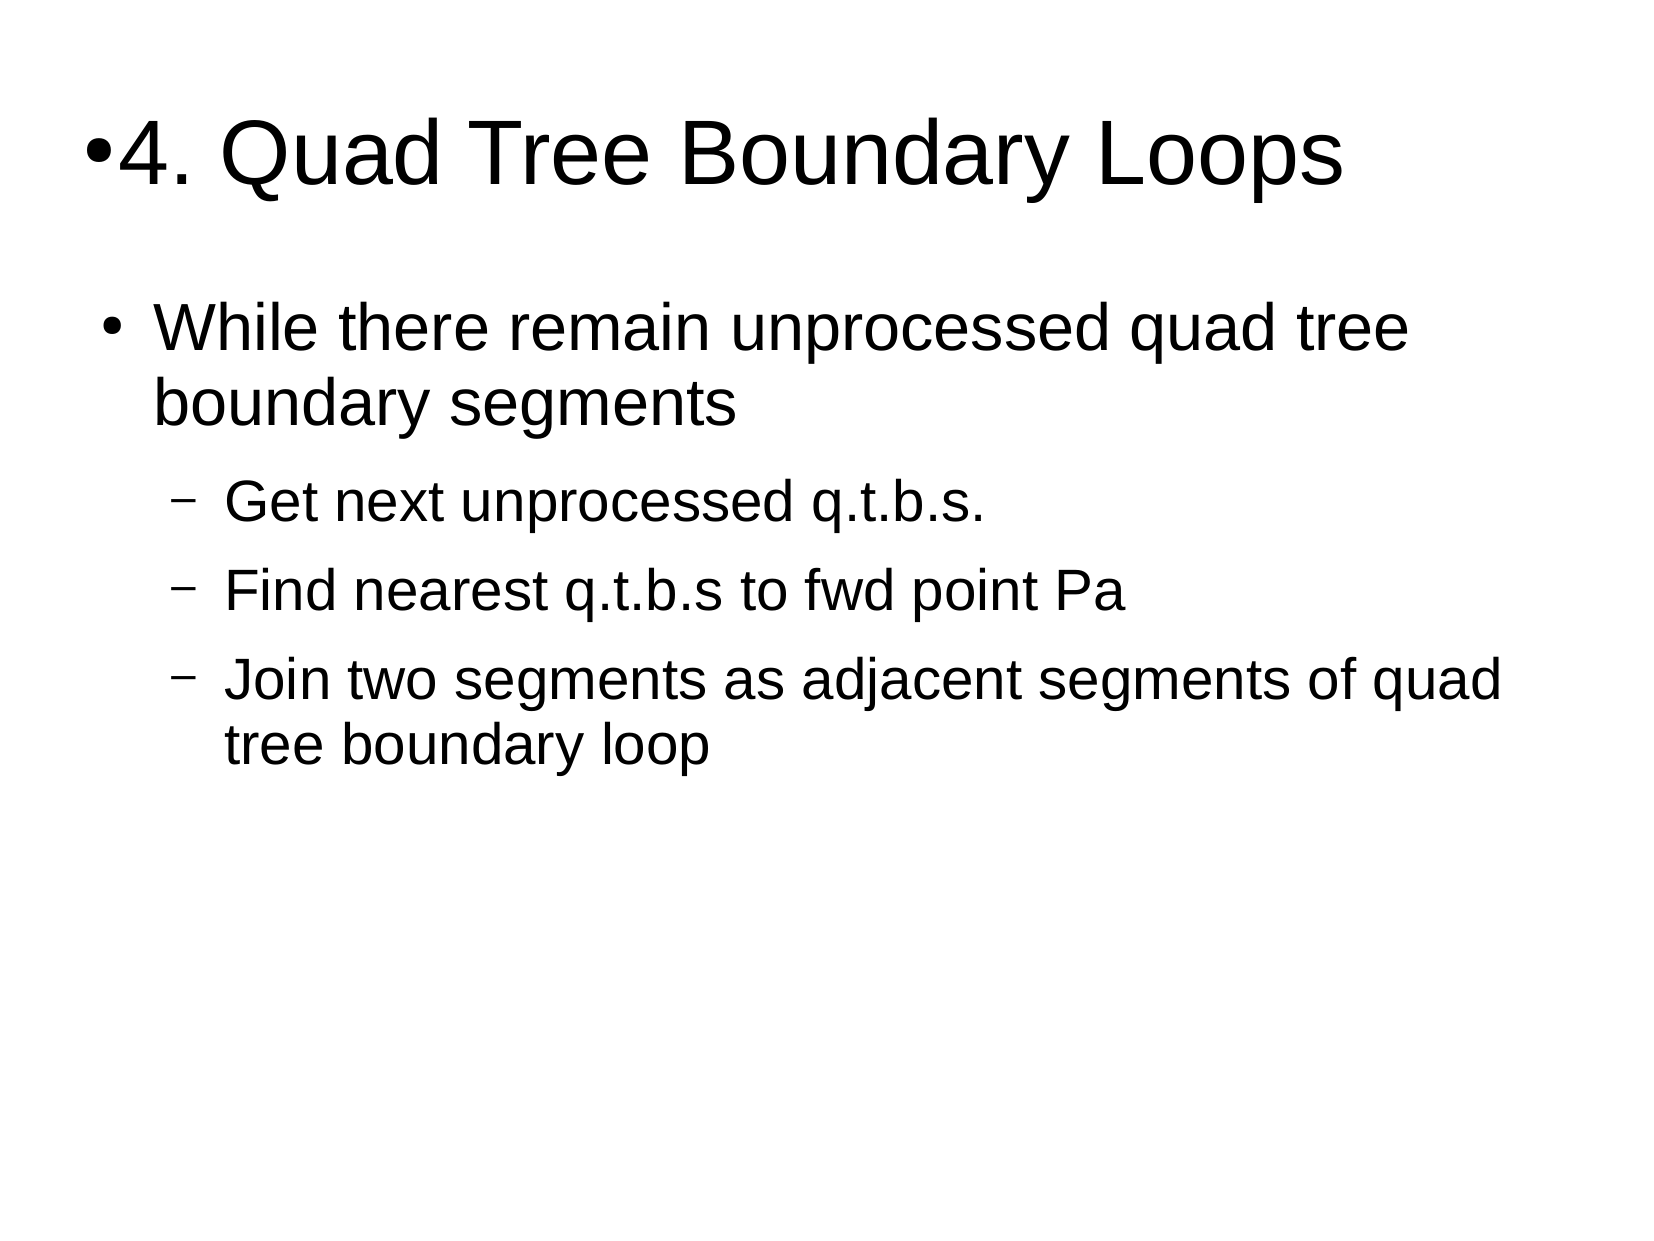

# 4. Quad Tree Boundary Loops
While there remain unprocessed quad tree boundary segments
Get next unprocessed q.t.b.s.
Find nearest q.t.b.s to fwd point Pa
Join two segments as adjacent segments of quad tree boundary loop